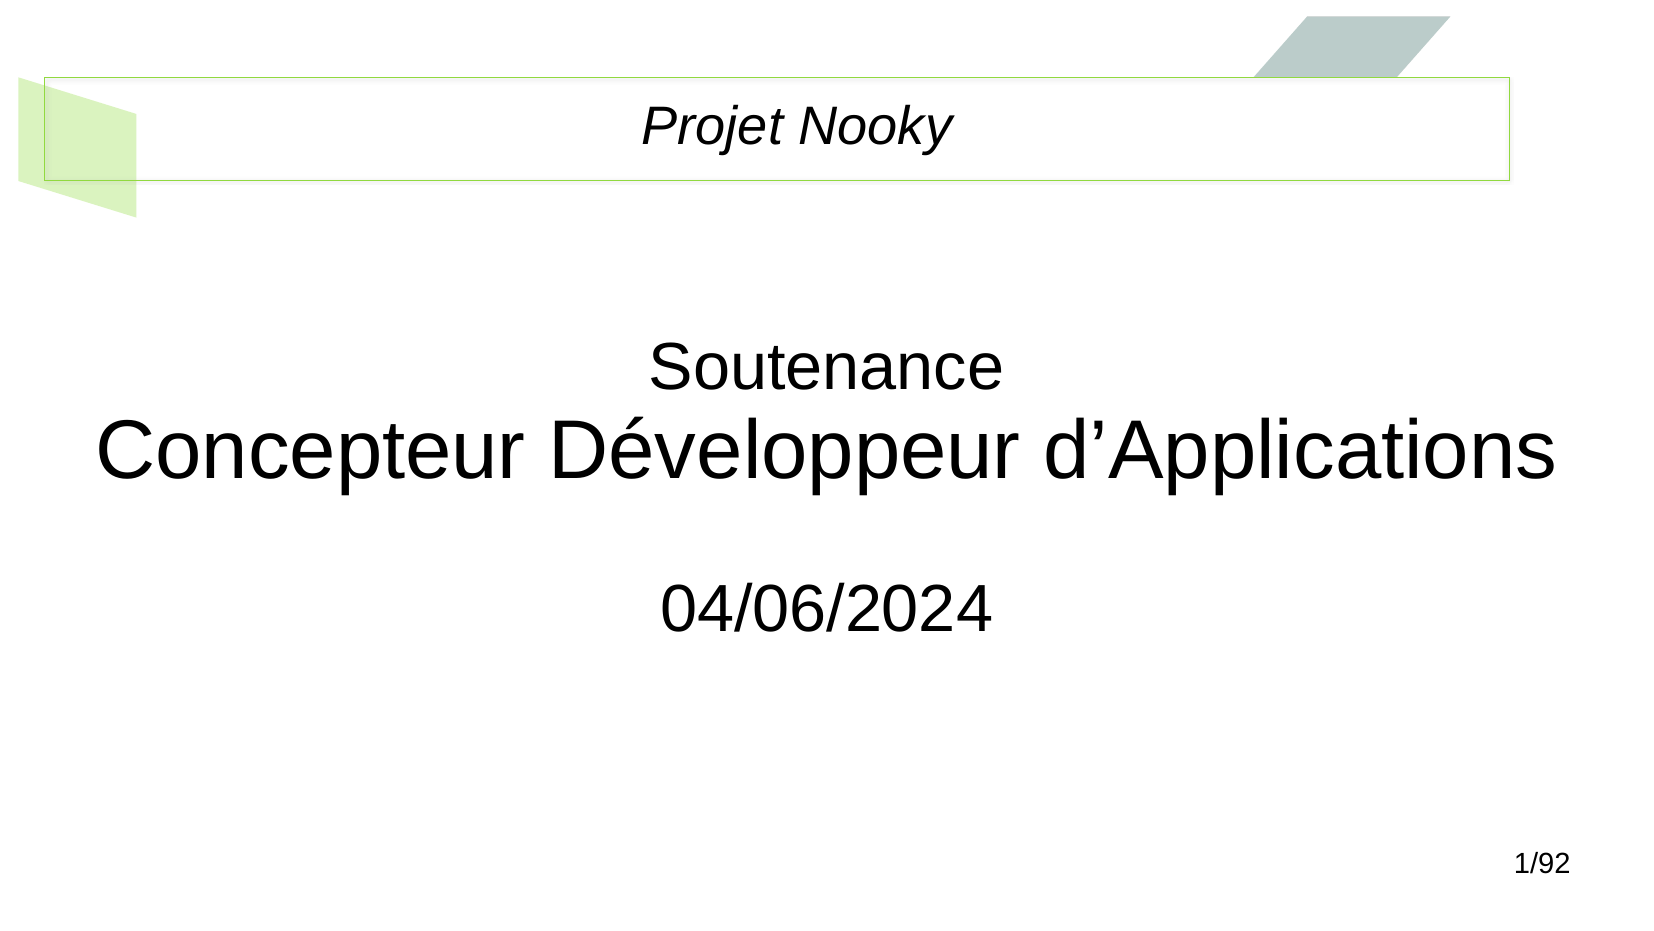

# Projet Nooky
Soutenance
Concepteur Développeur d’Applications
04/06/2024
1